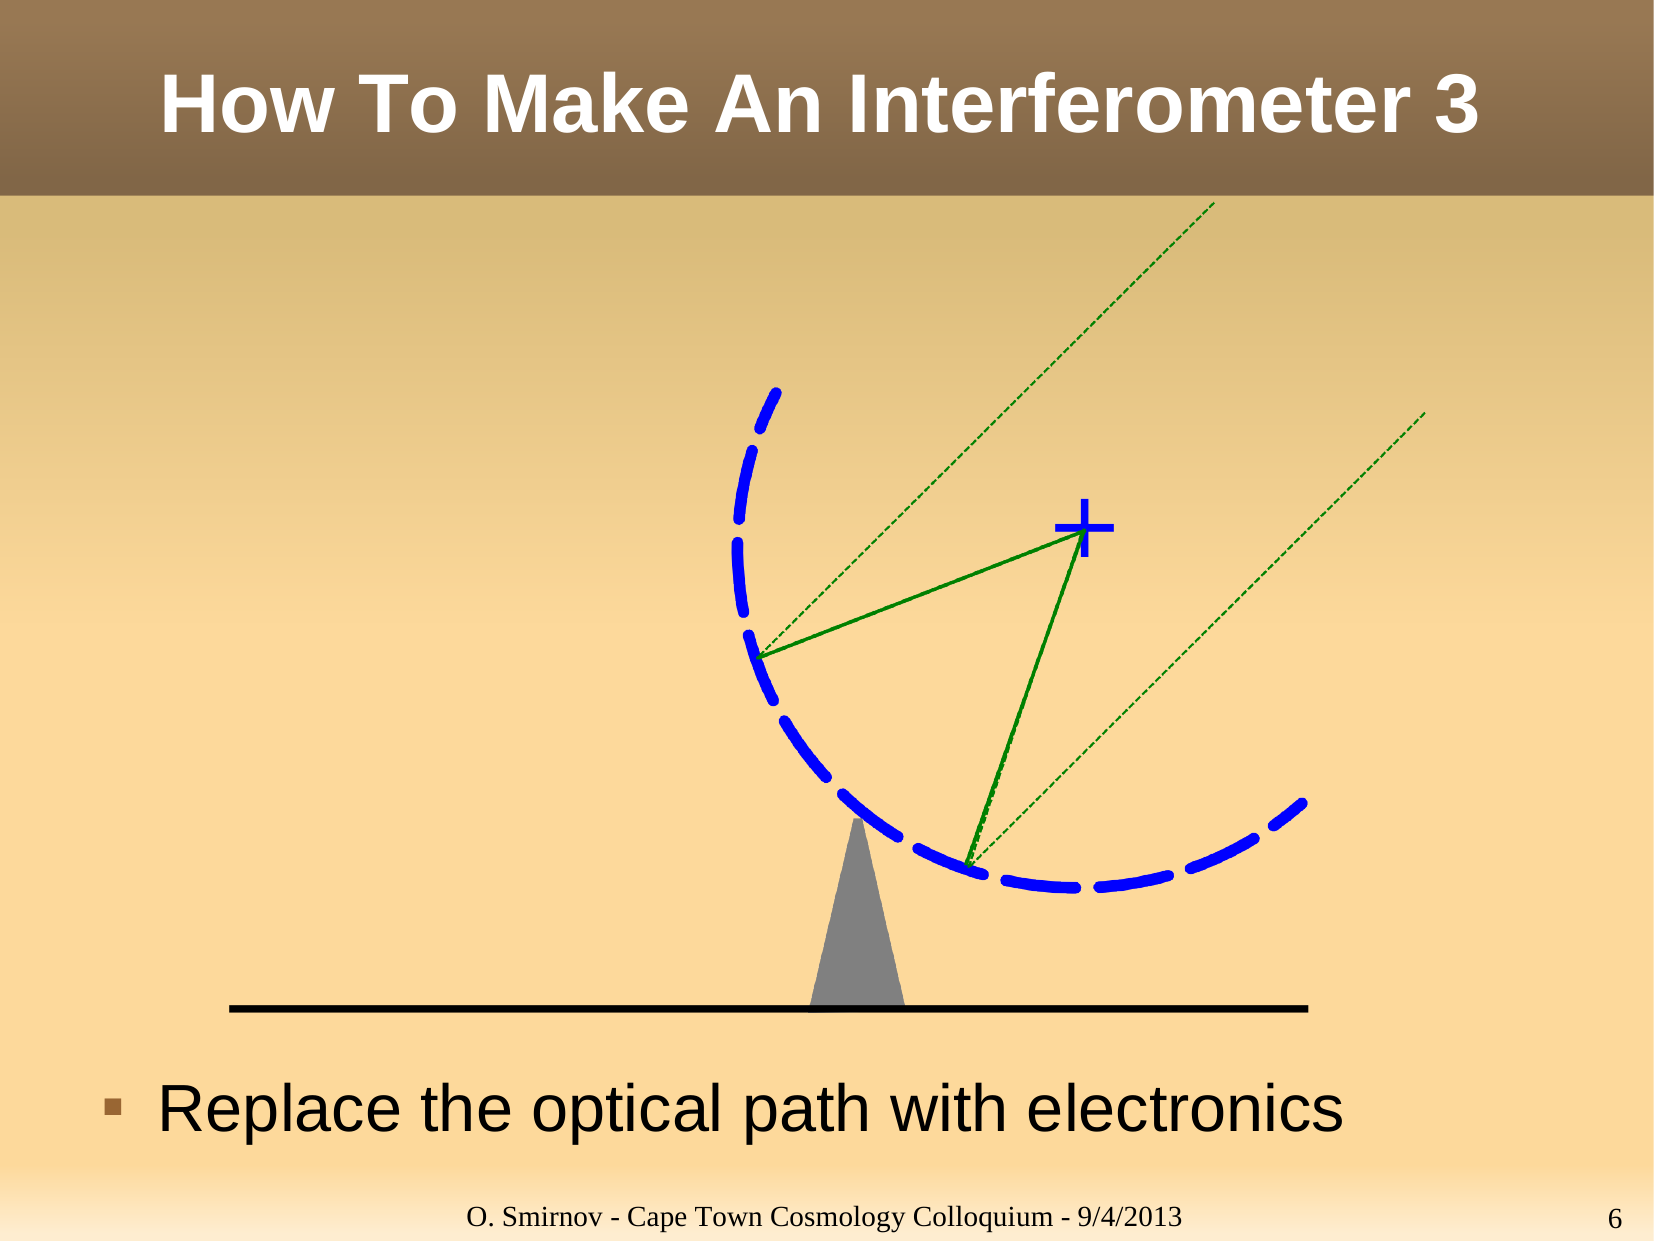

# How To Make An Interferometer 3
Replace the optical path with electronics
O. Smirnov - Cape Town Cosmology Colloquium - 9/4/2013
6